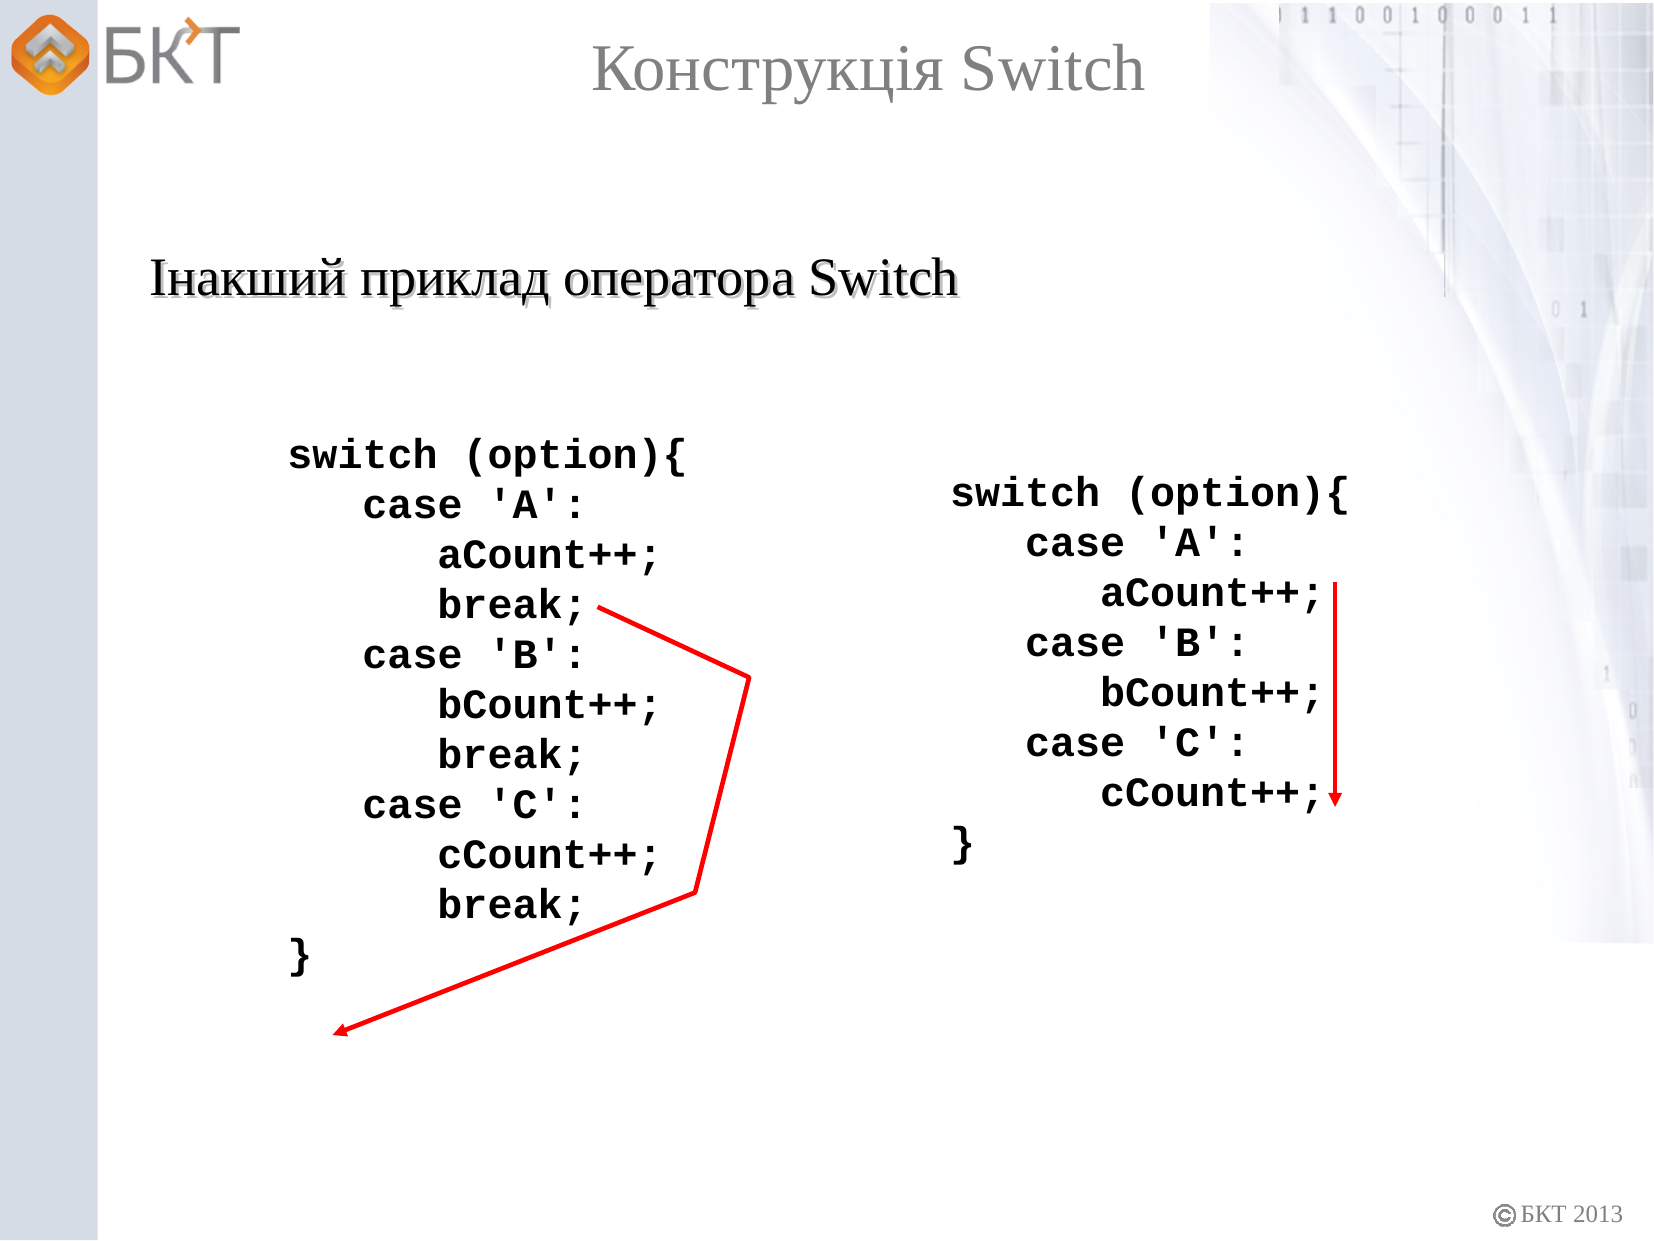

Конструкція Switch
Інакший приклад оператора Switch
switch (option){
 case 'A':
 aCount++;
 break;
 case 'B':
 bCount++;
 break;
 case 'C':
 cCount++;
 break;
}
switch (option){
 case 'A':
 aCount++;
 case 'B':
 bCount++;
 case 'C':
 cCount++;
}
БКТ 2013